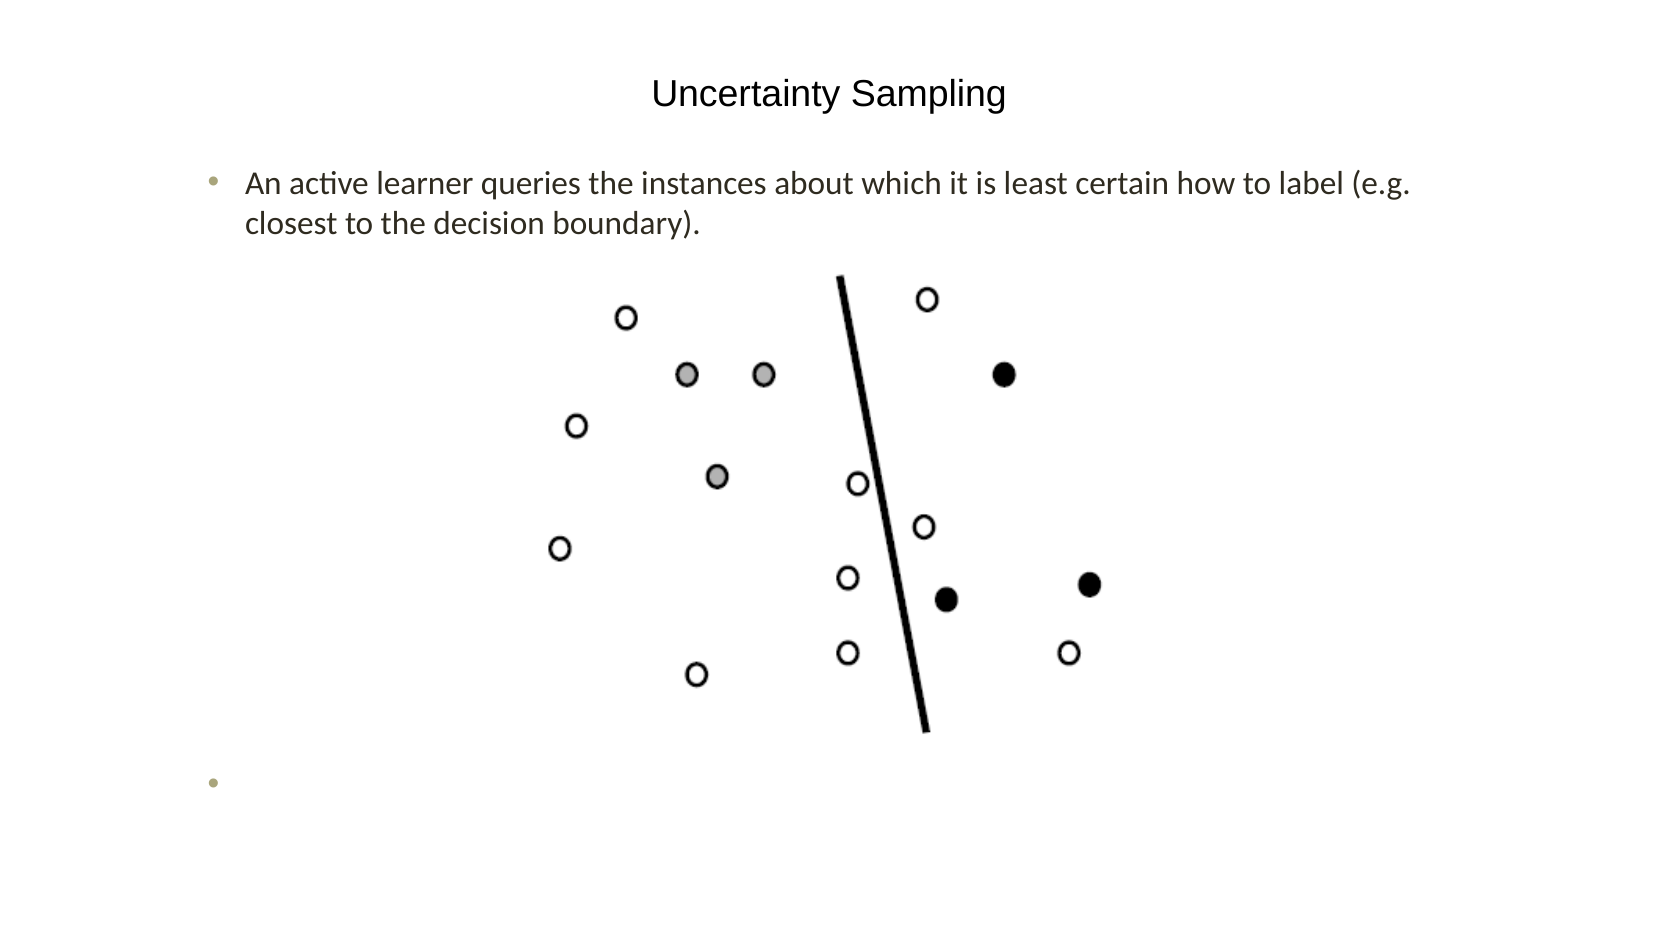

Uncertainty Sampling
An active learner queries the instances about which it is least certain how to label (e.g. closest to the decision boundary).
12